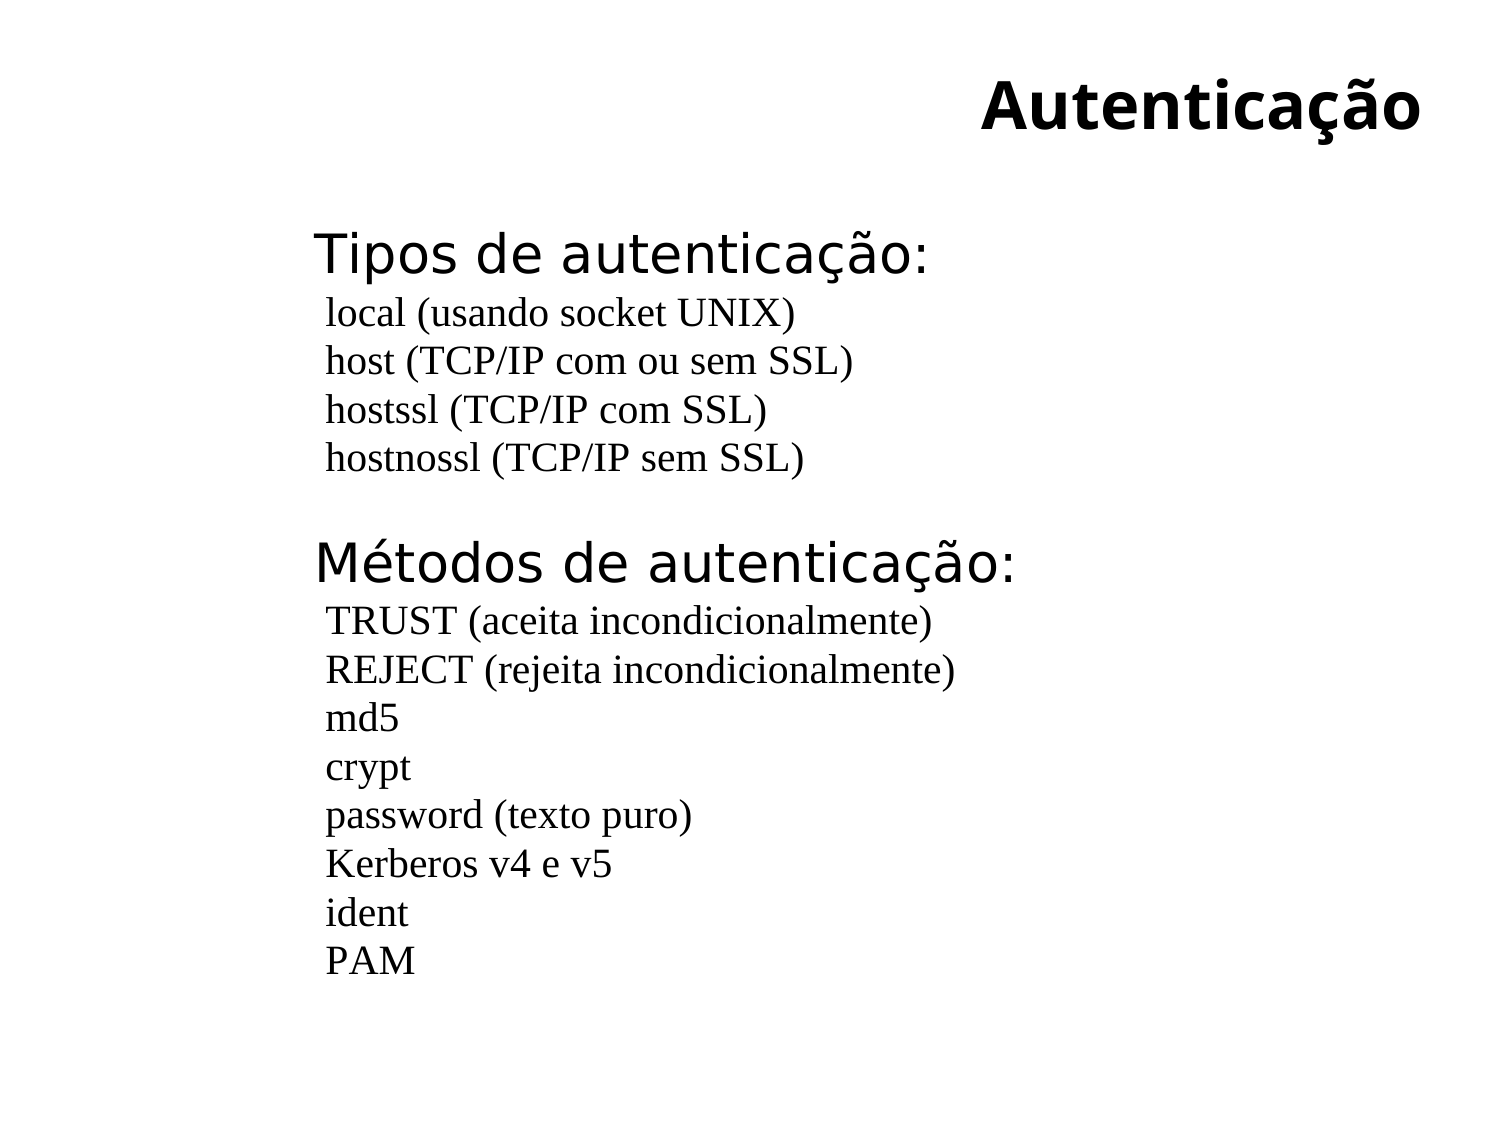

Autenticação
Tipos de autenticação:
 local (usando socket UNIX)
 host (TCP/IP com ou sem SSL)
 hostssl (TCP/IP com SSL)
 hostnossl (TCP/IP sem SSL)
Métodos de autenticação:
 TRUST (aceita incondicionalmente)
 REJECT (rejeita incondicionalmente)
 md5
 crypt
 password (texto puro)
 Kerberos v4 e v5
 ident
 PAM